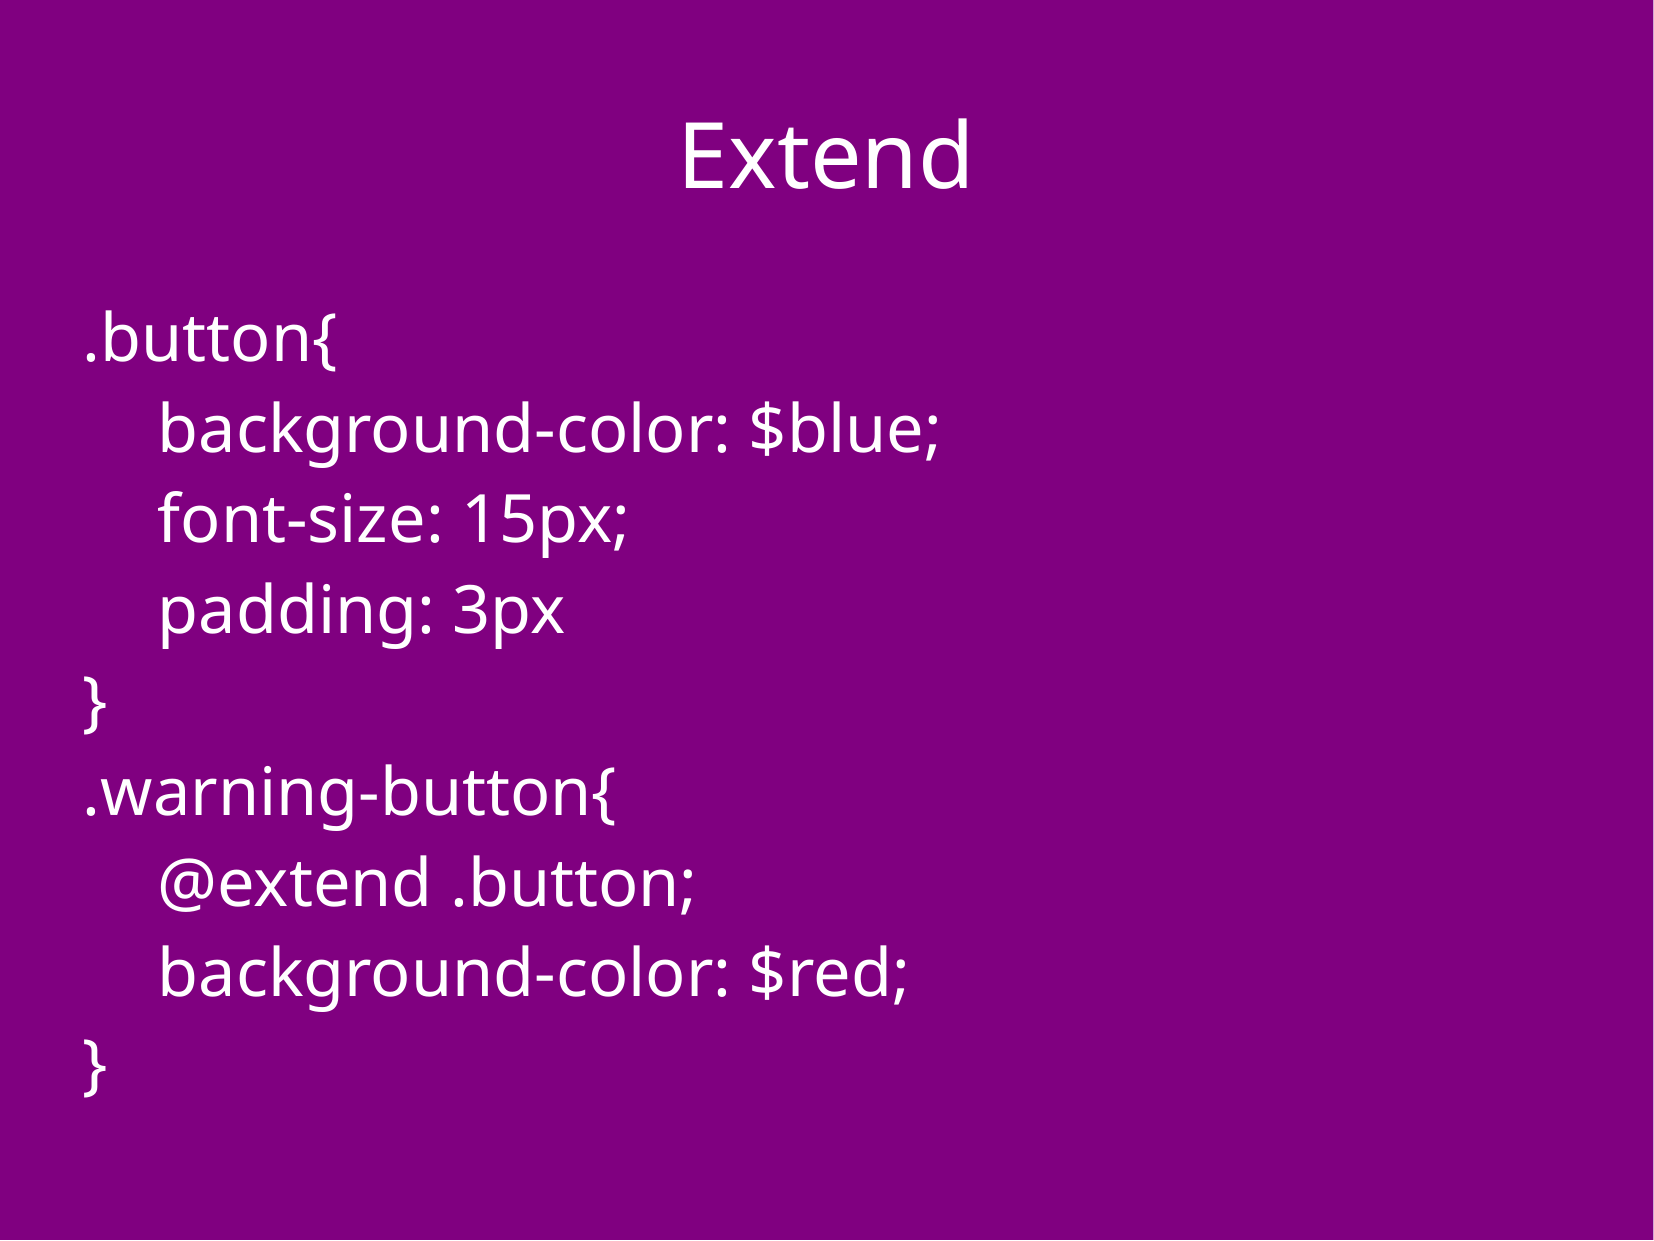

# Extend
.button{
	background-color: $blue;
	font-size: 15px;
	padding: 3px
}
.warning-button{
	@extend .button;
	background-color: $red;
}